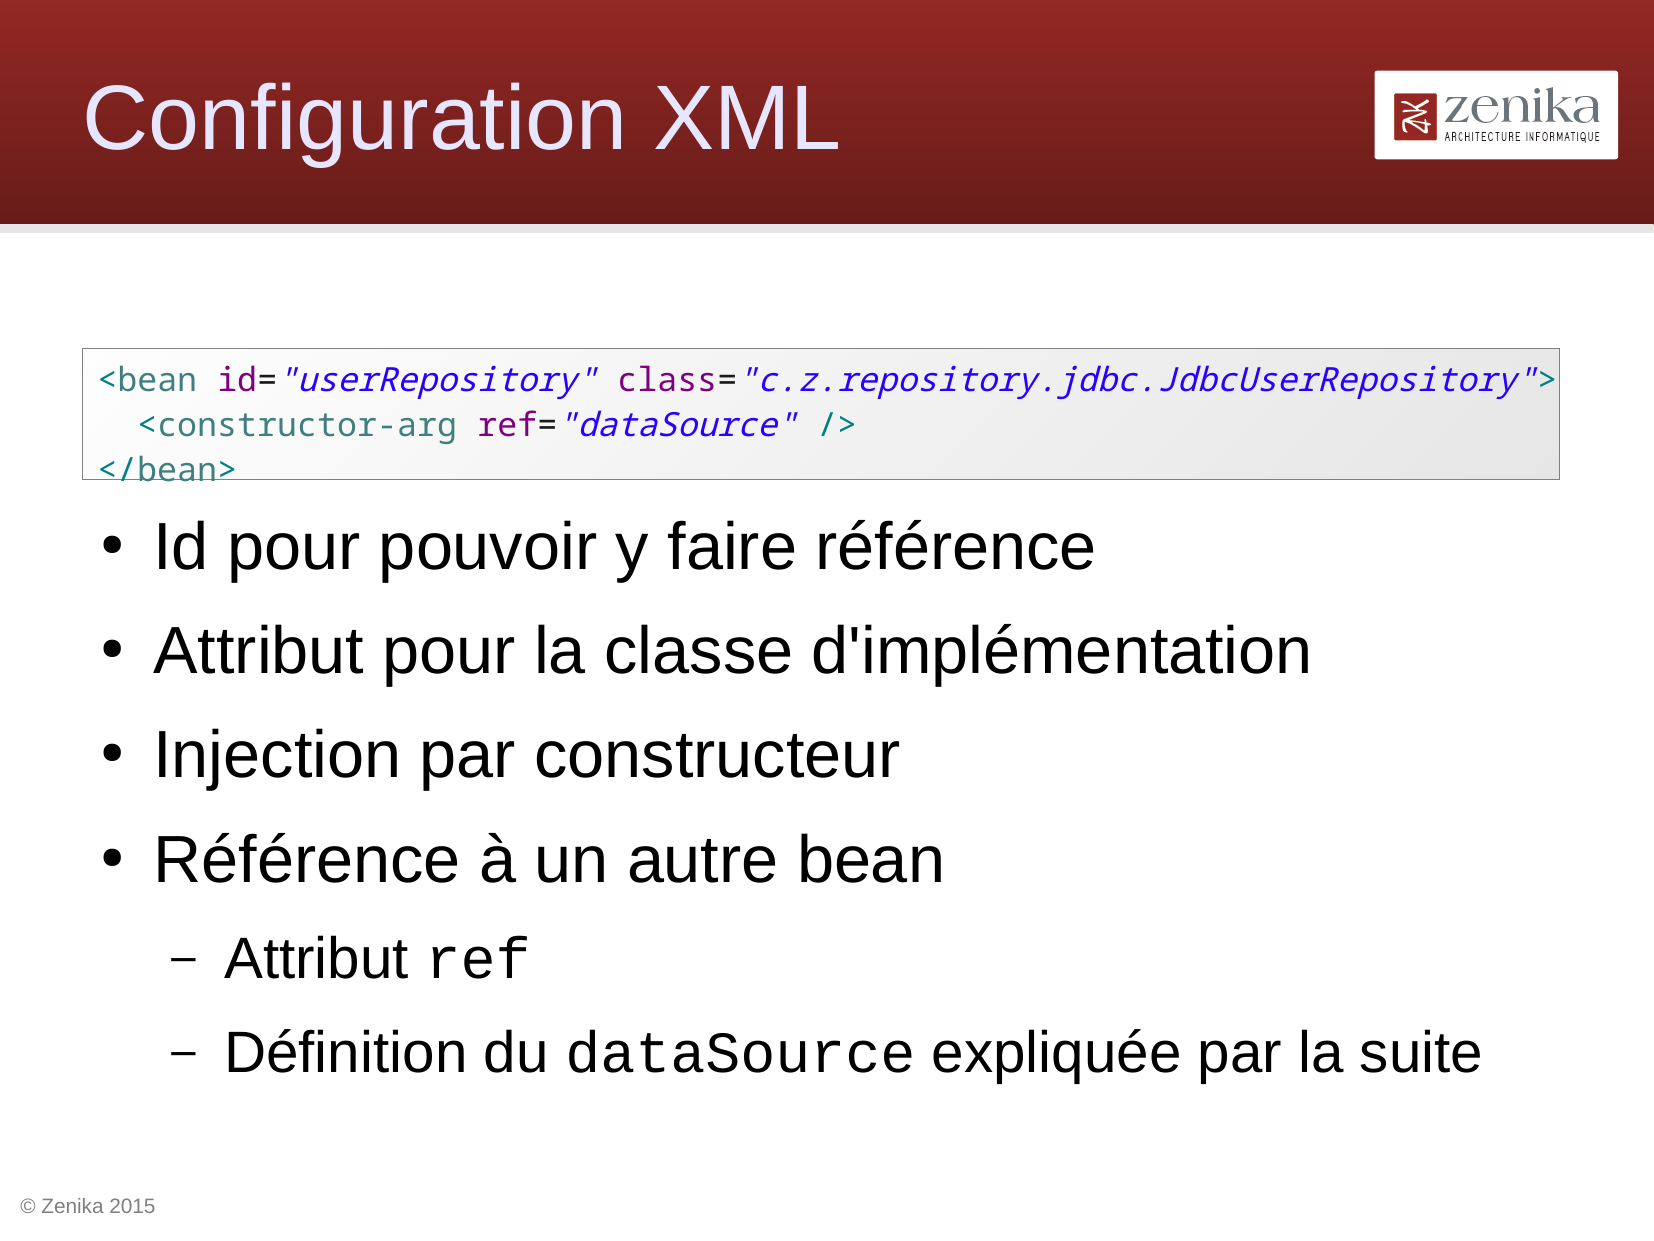

# Configuration XML
<bean id="userRepository" class="c.z.repository.jdbc.JdbcUserRepository">
 <constructor-arg ref="dataSource" />
</bean>
Id pour pouvoir y faire référence
Attribut pour la classe d'implémentation
Injection par constructeur
Référence à un autre bean
Attribut ref
Définition du dataSource expliquée par la suite